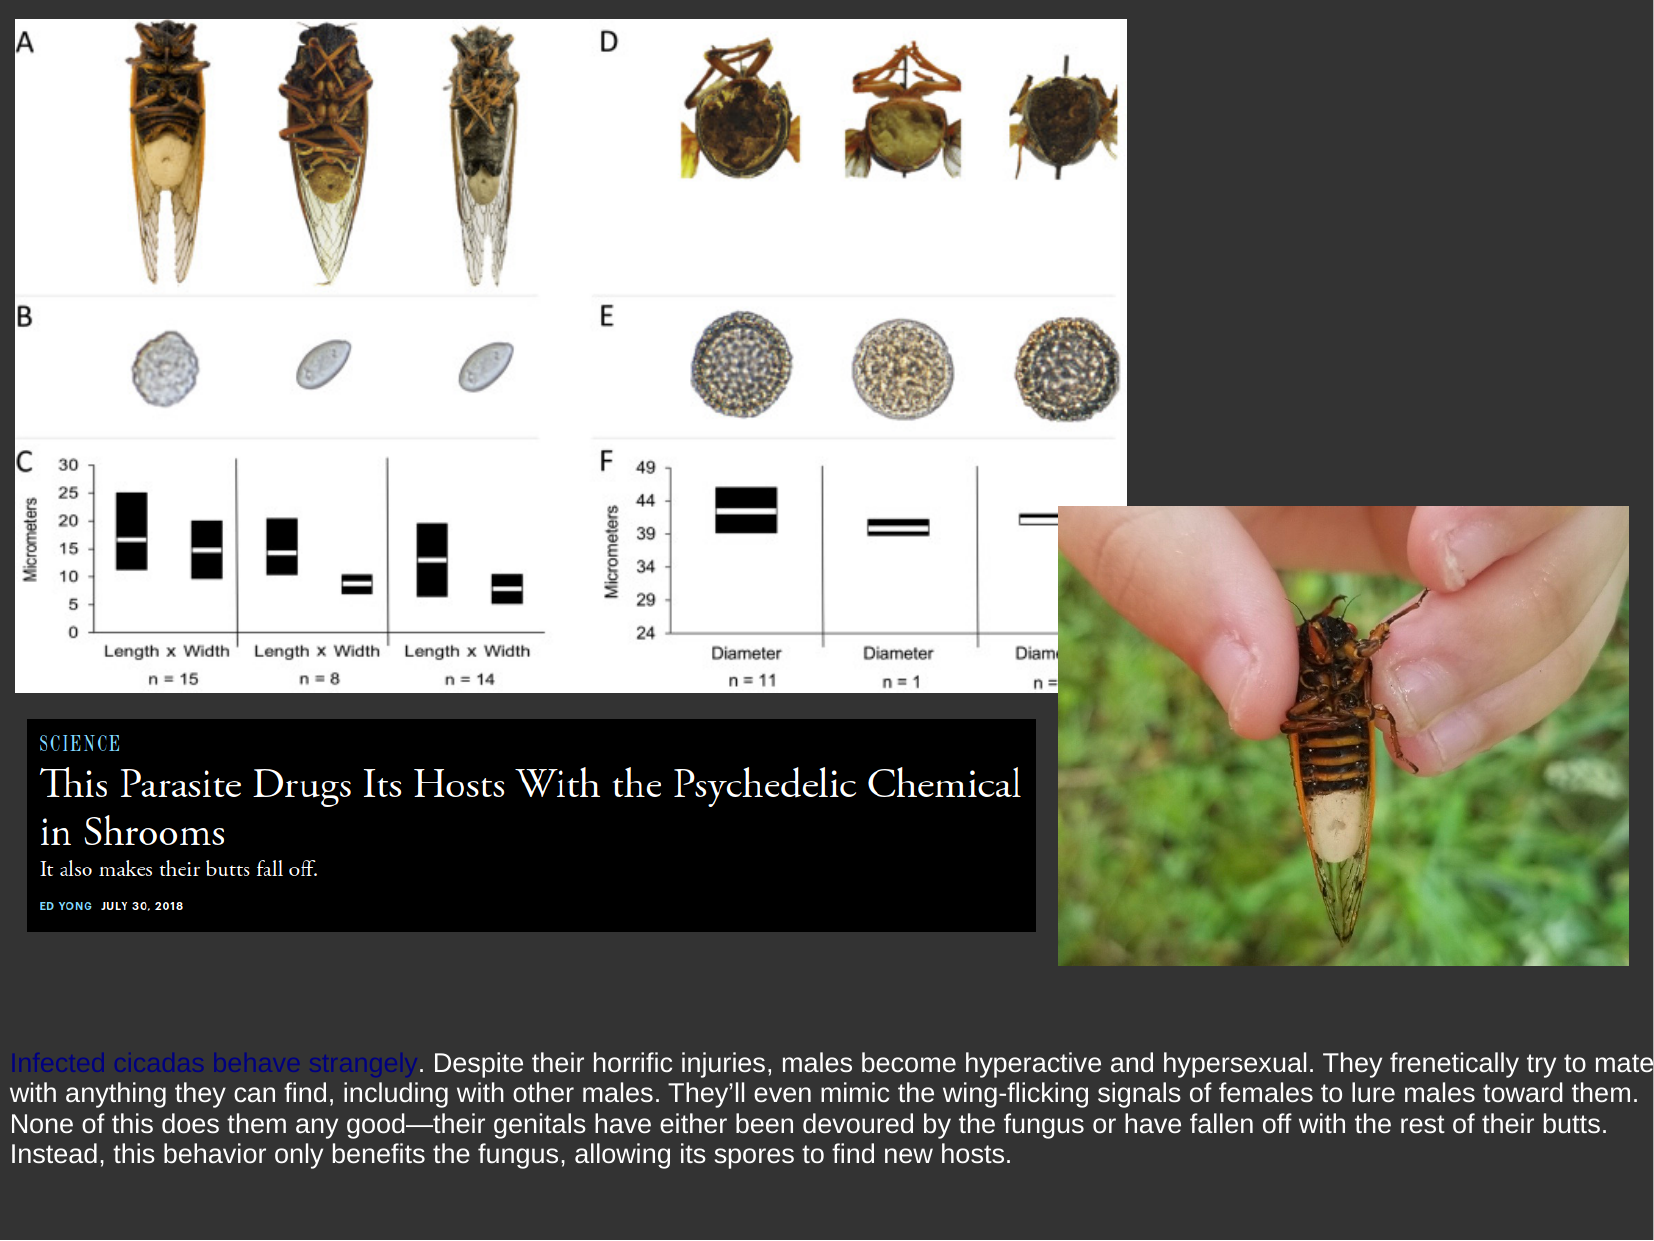

Infected cicadas behave strangely. Despite their horrific injuries, males become hyperactive and hypersexual. They frenetically try to mate with anything they can find, including with other males. They’ll even mimic the wing-flicking signals of females to lure males toward them. None of this does them any good—their genitals have either been devoured by the fungus or have fallen off with the rest of their butts. Instead, this behavior only benefits the fungus, allowing its spores to find new hosts.